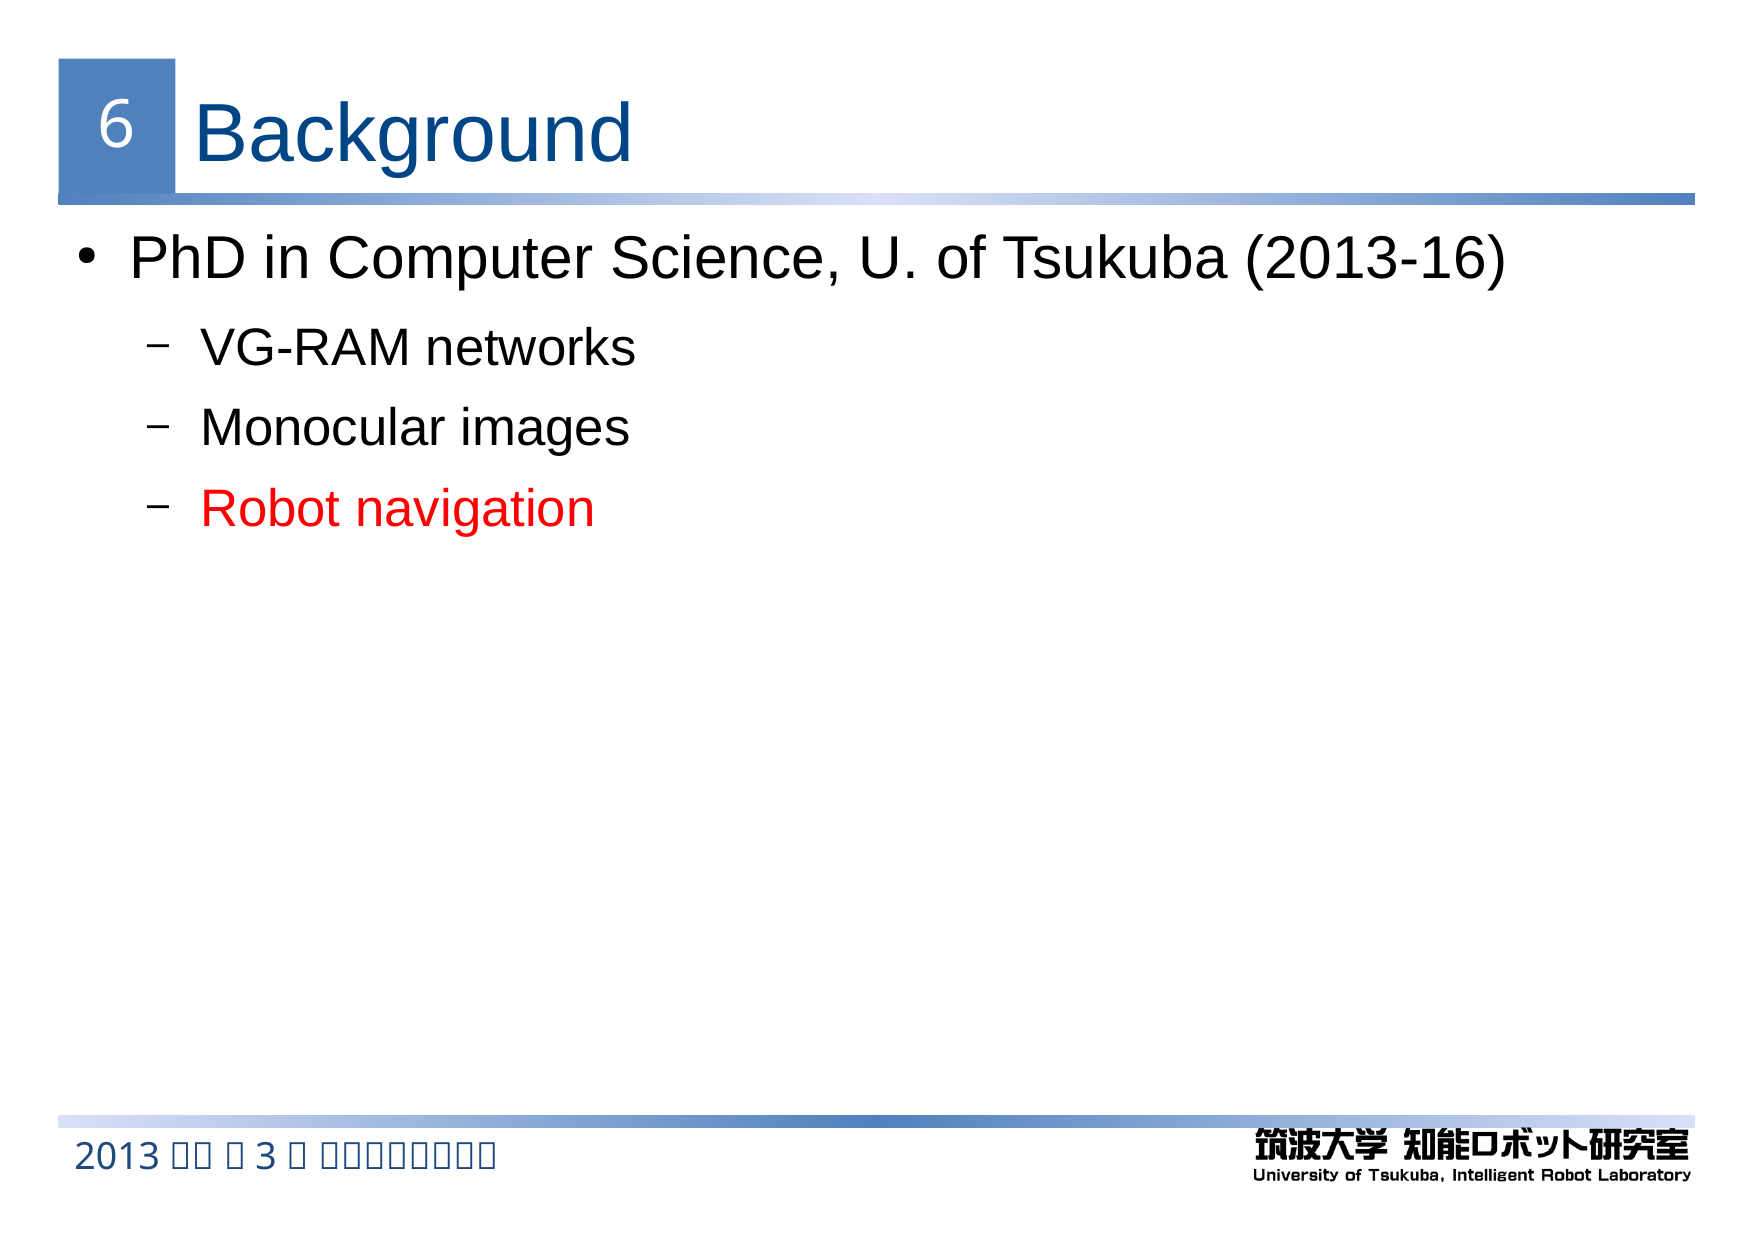

# Background
PhD in Computer Science, U. of Tsukuba (2013-16)
VG-RAM networks
Monocular images
Robot navigation